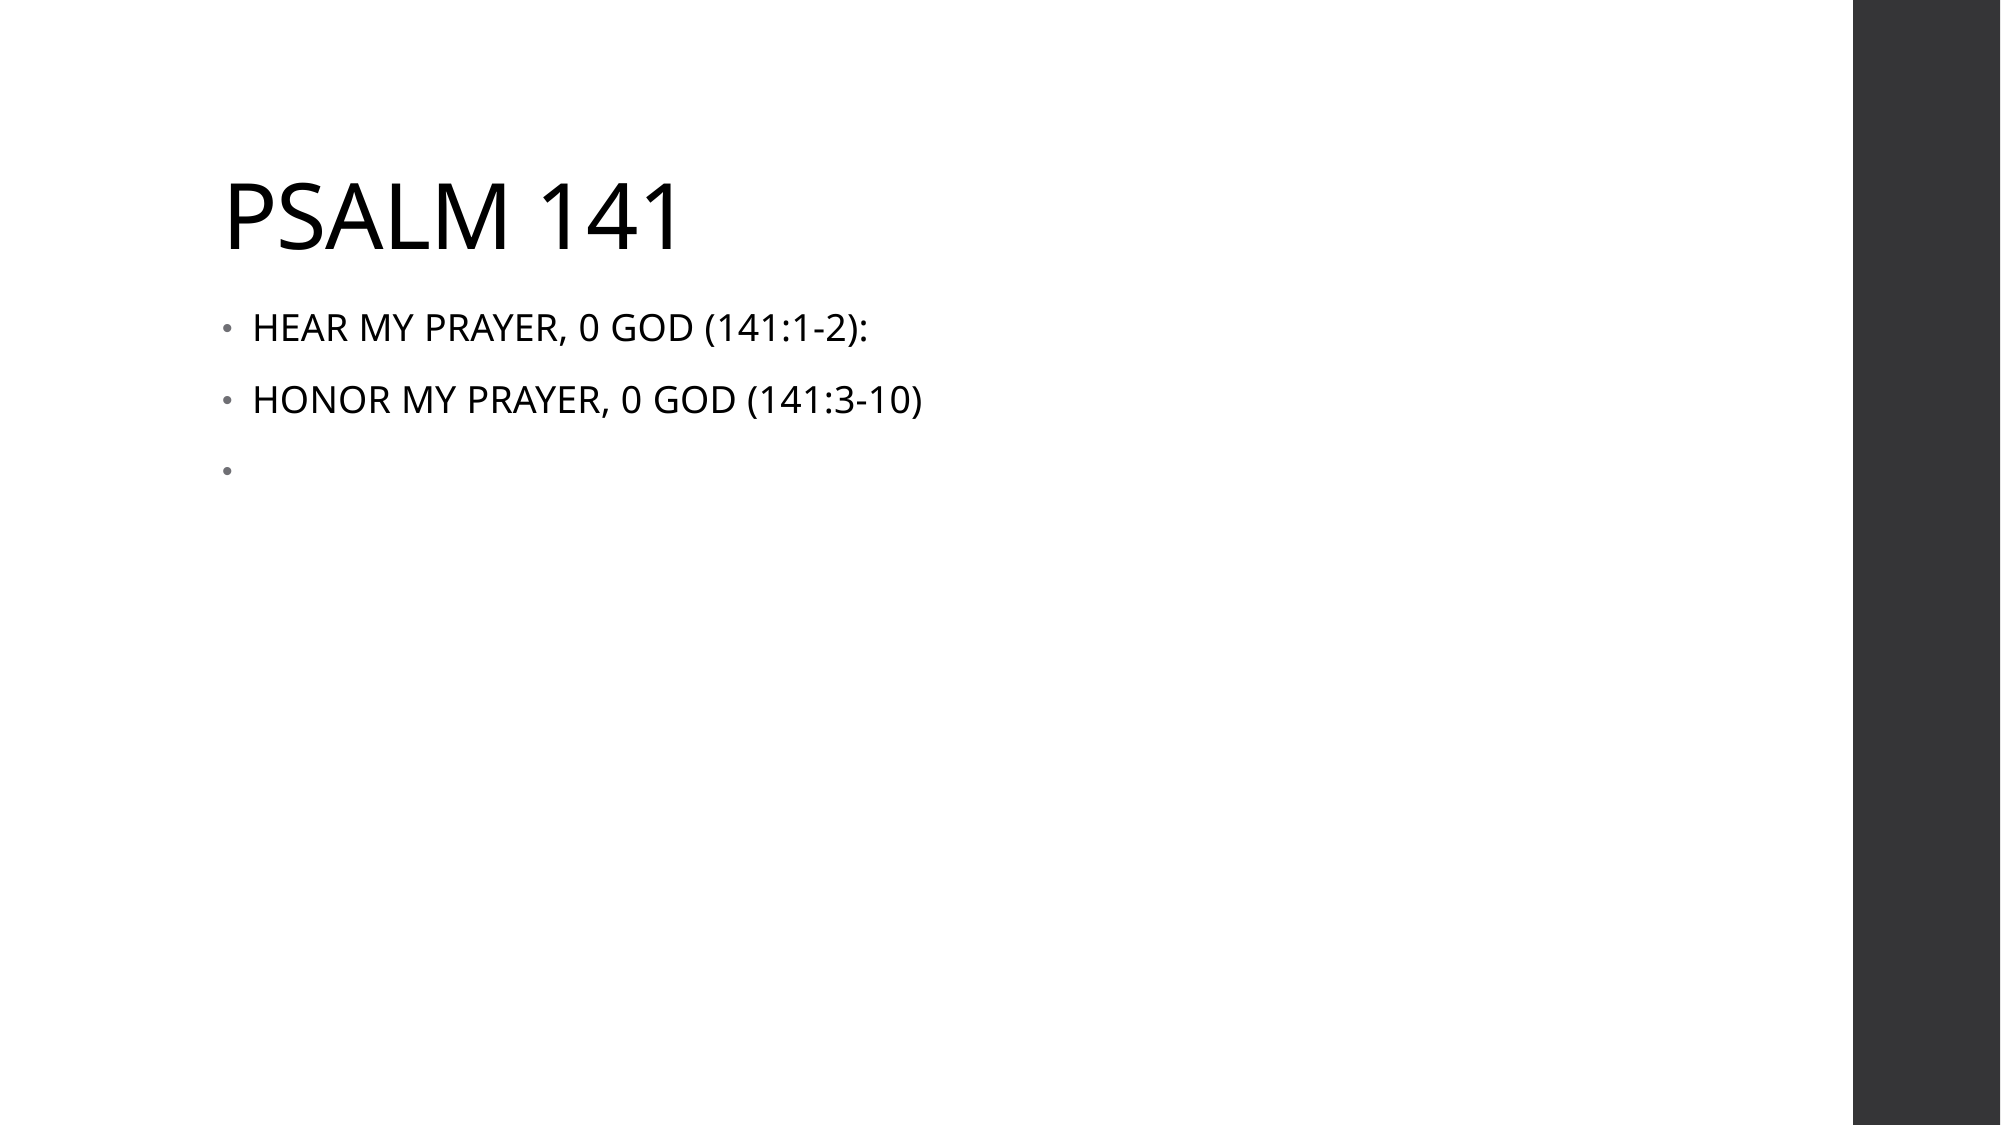

# PSALM 141
HEAR MY PRAYER, 0 GOD (141:1-2):
HONOR MY PRAYER, 0 GOD (141:3-10)